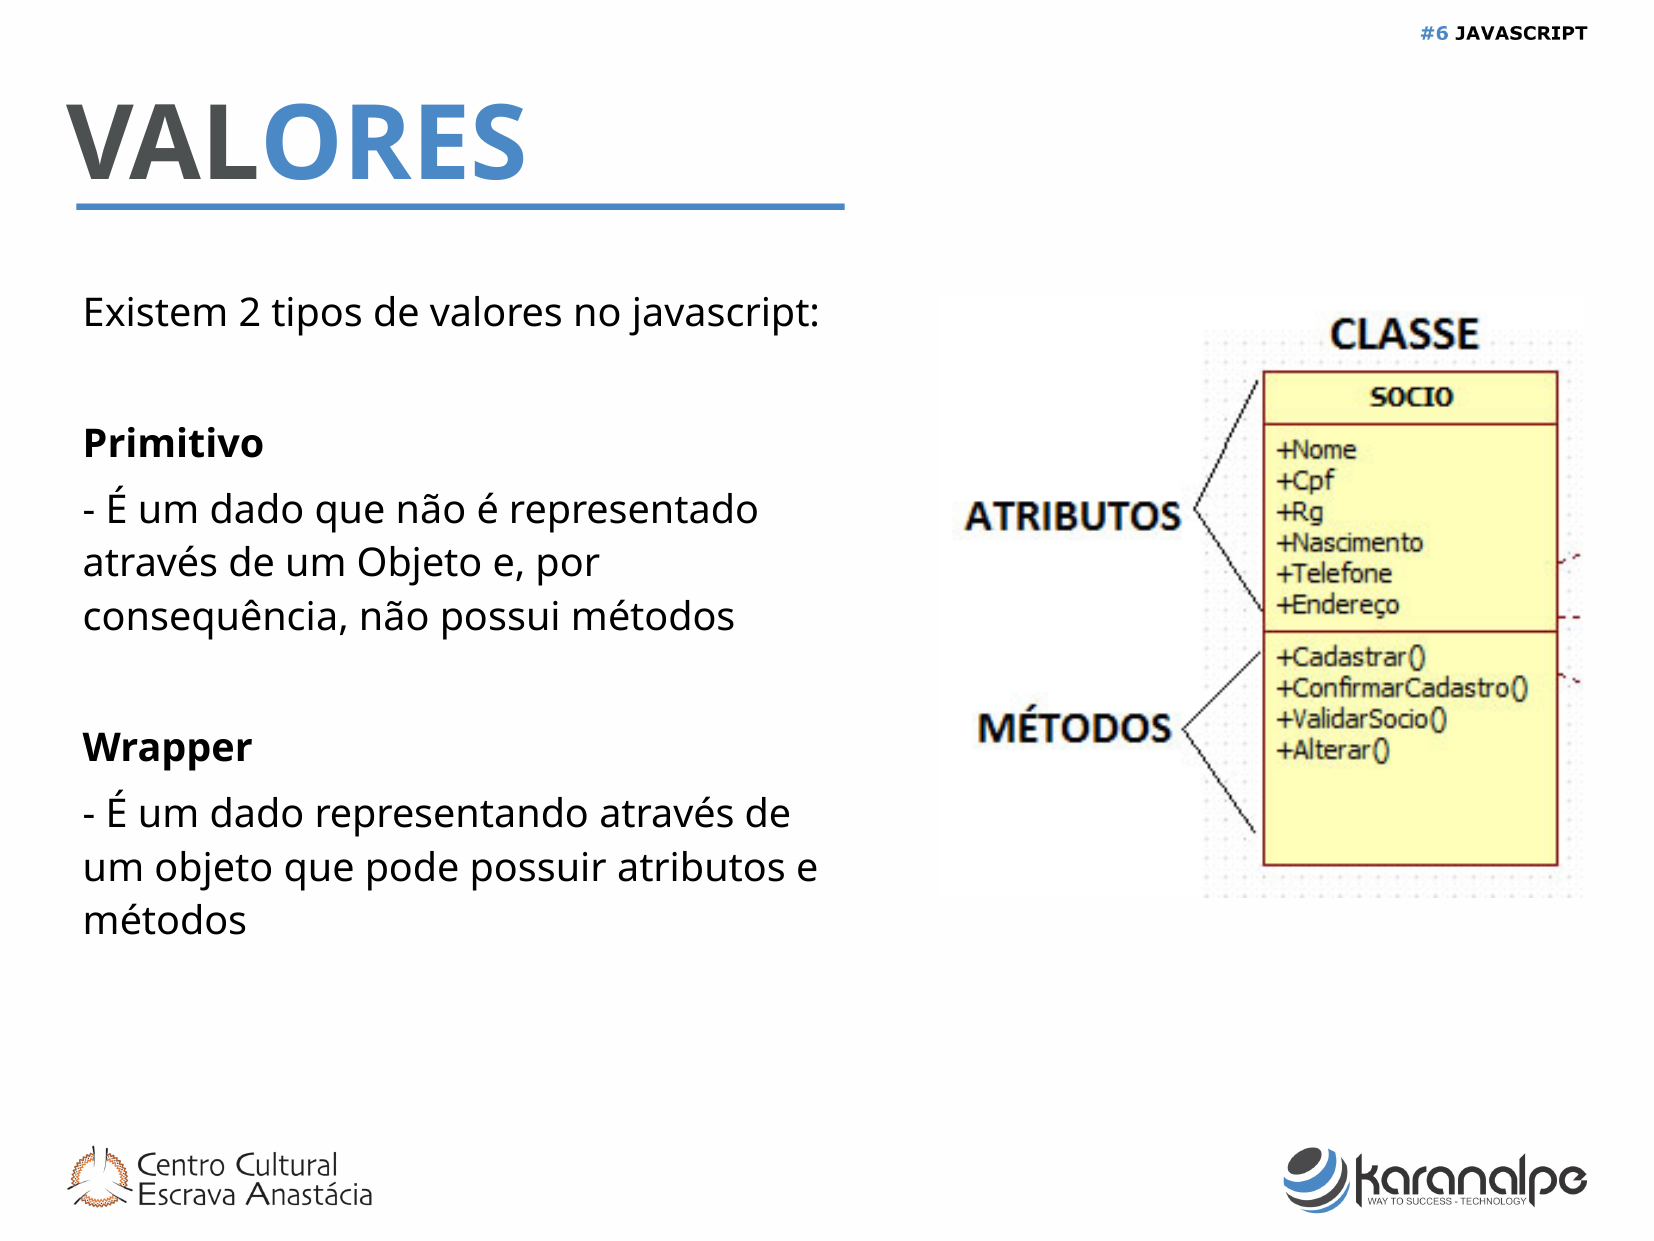

VALORES
# Existem 2 tipos de valores no javascript:
Primitivo
- É um dado que não é representado através de um Objeto e, por consequência, não possui métodos
Wrapper
- É um dado representando através de um objeto que pode possuir atributos e métodos